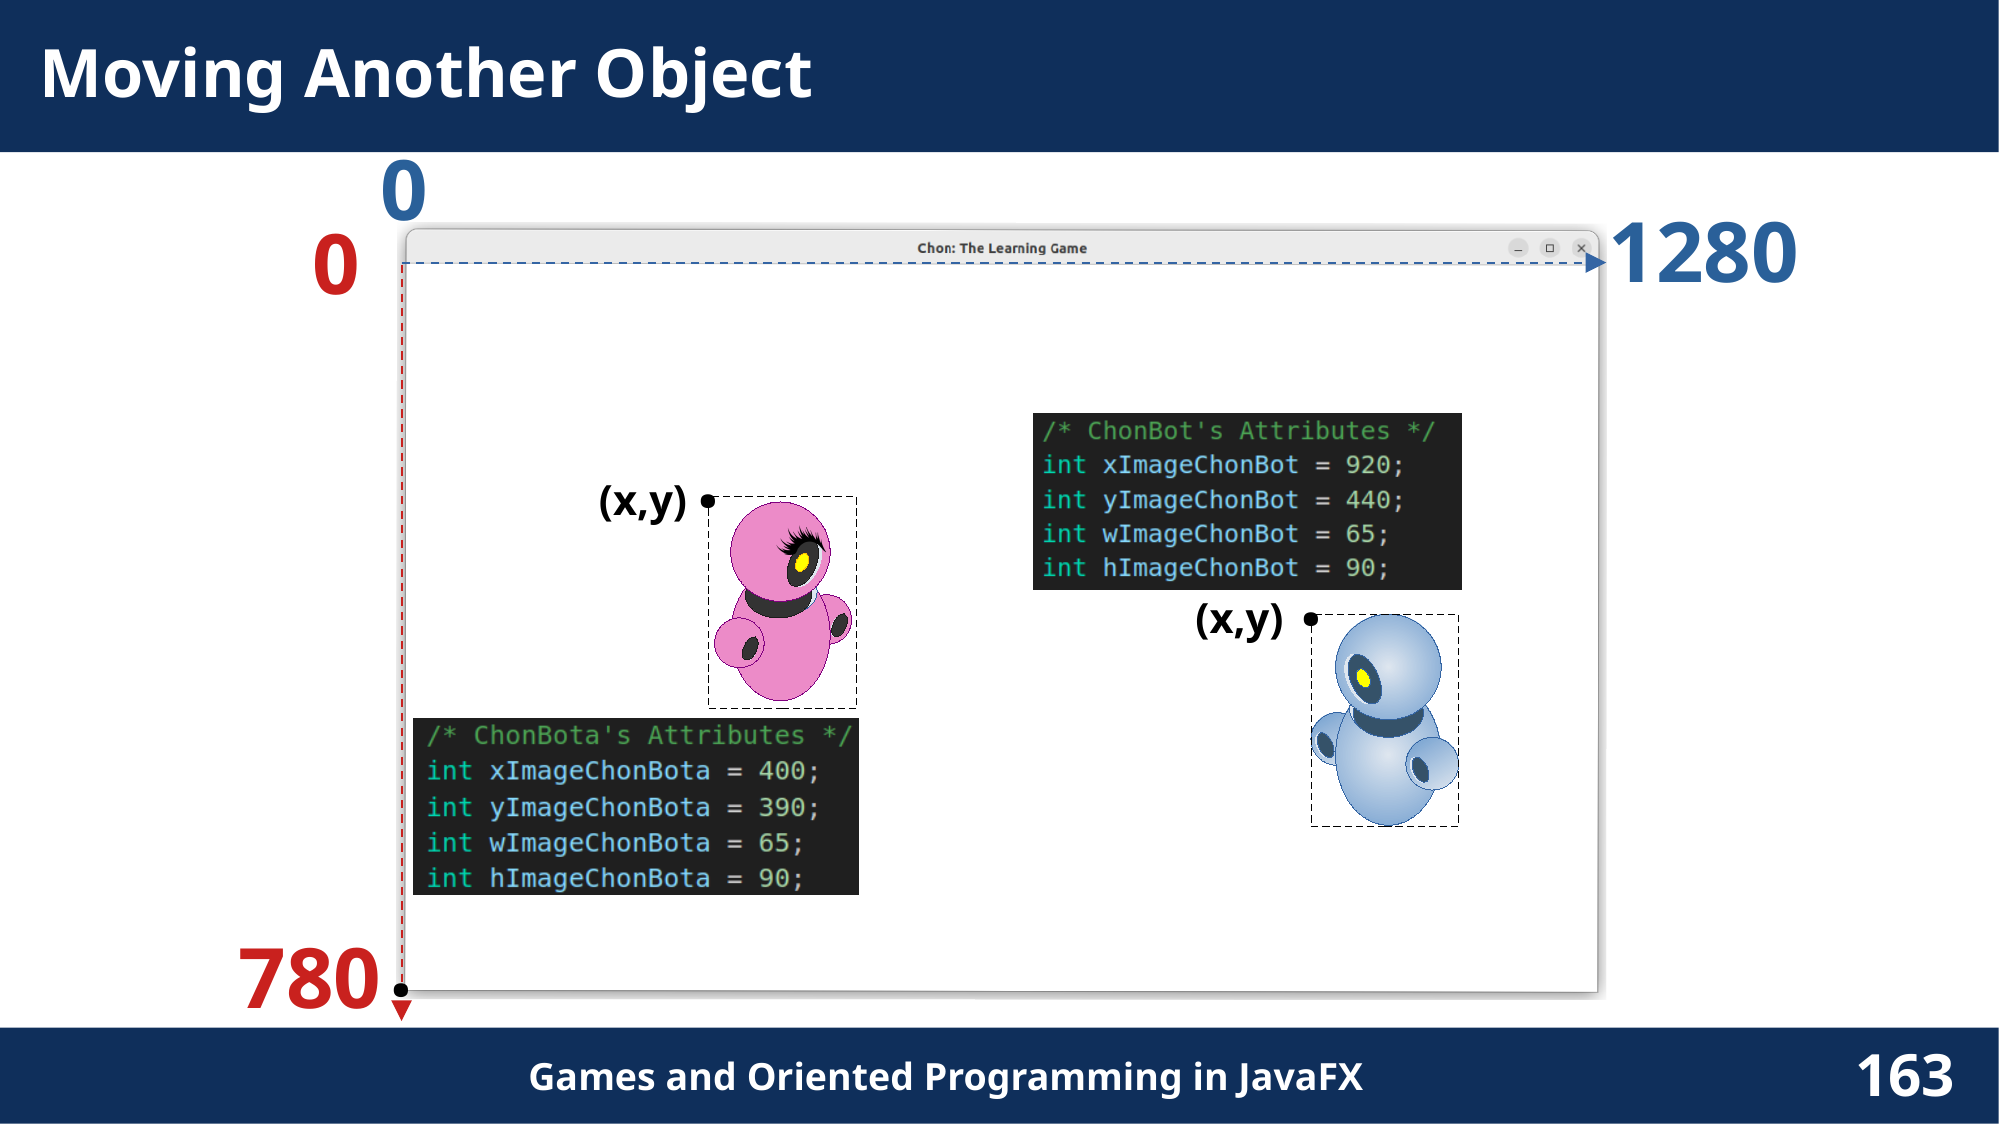

Moving Another Object
0
1280
0
.
 (x,y)
.
 (x,y)
.
780